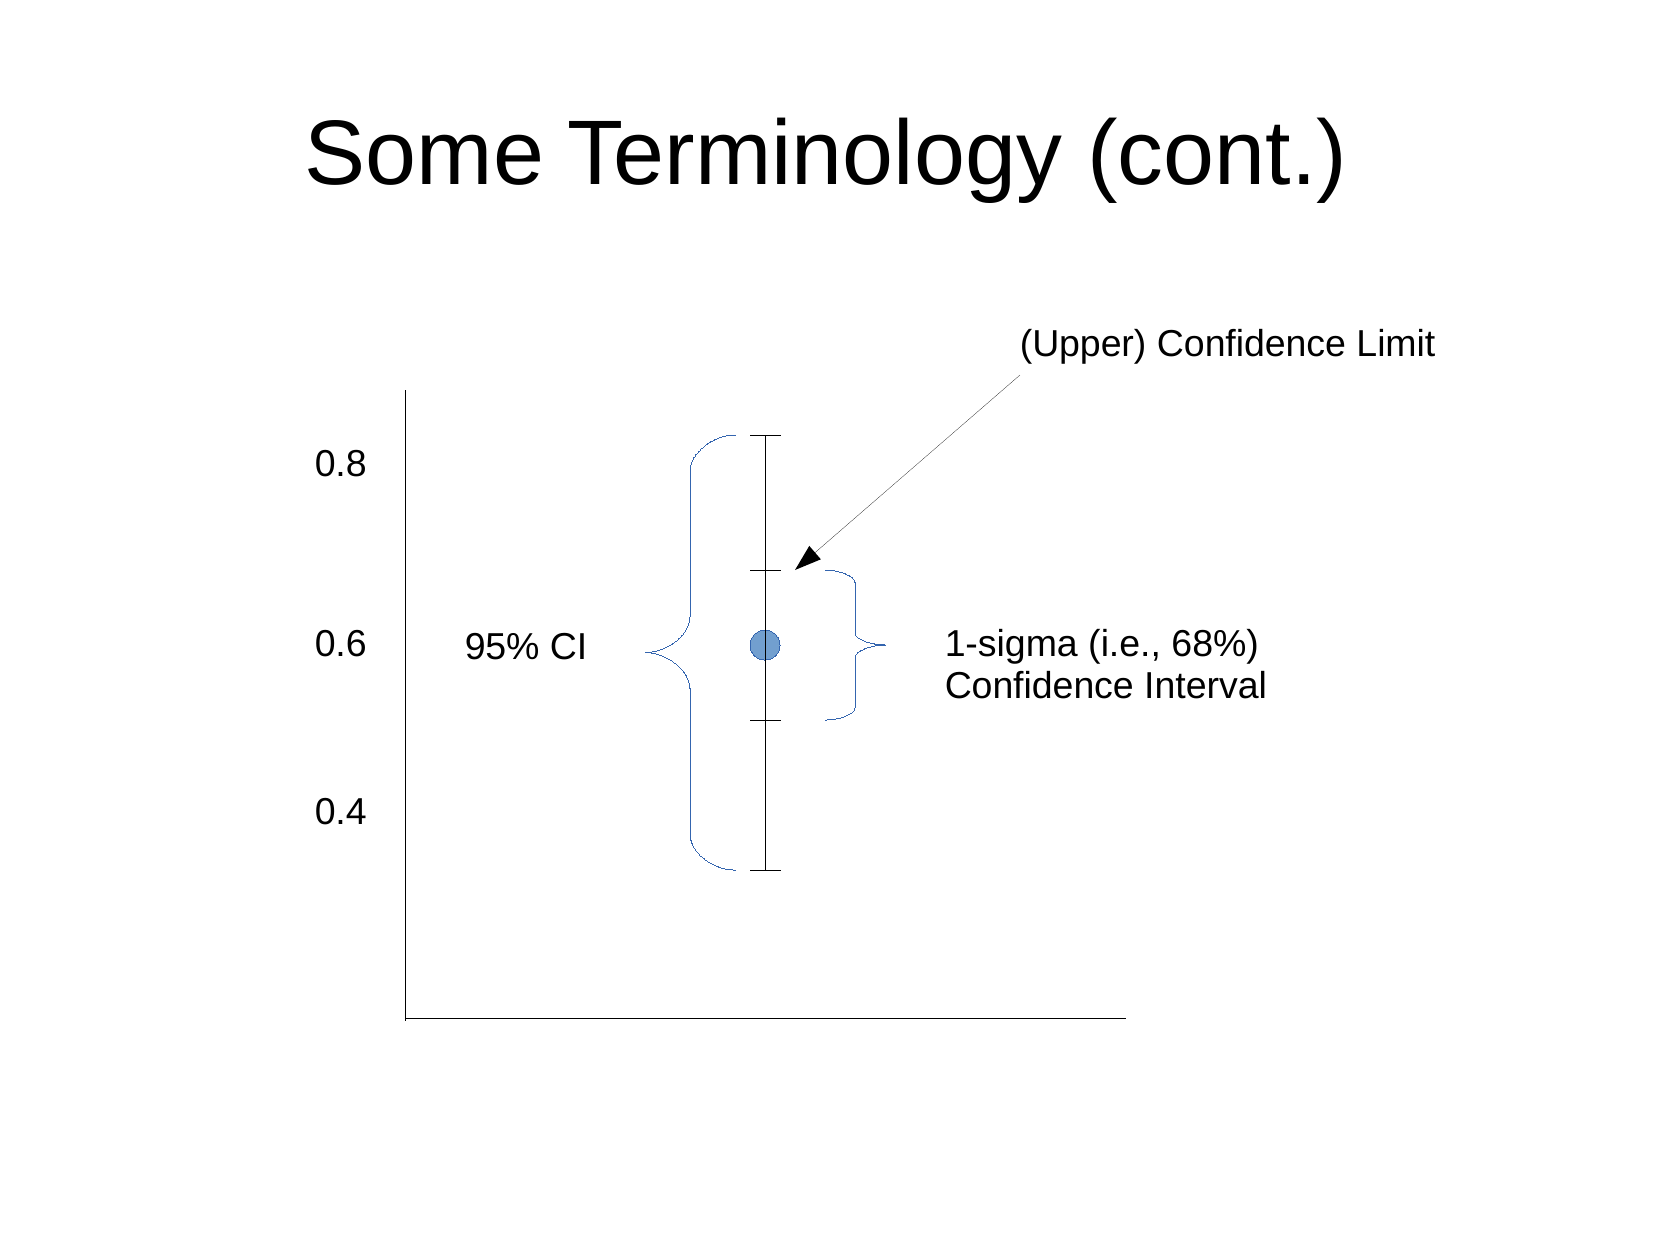

# Some Terminology (cont.)
(Upper) Confidence Limit
0.8
0.6
1-sigma (i.e., 68%) Confidence Interval
95% CI
0.4